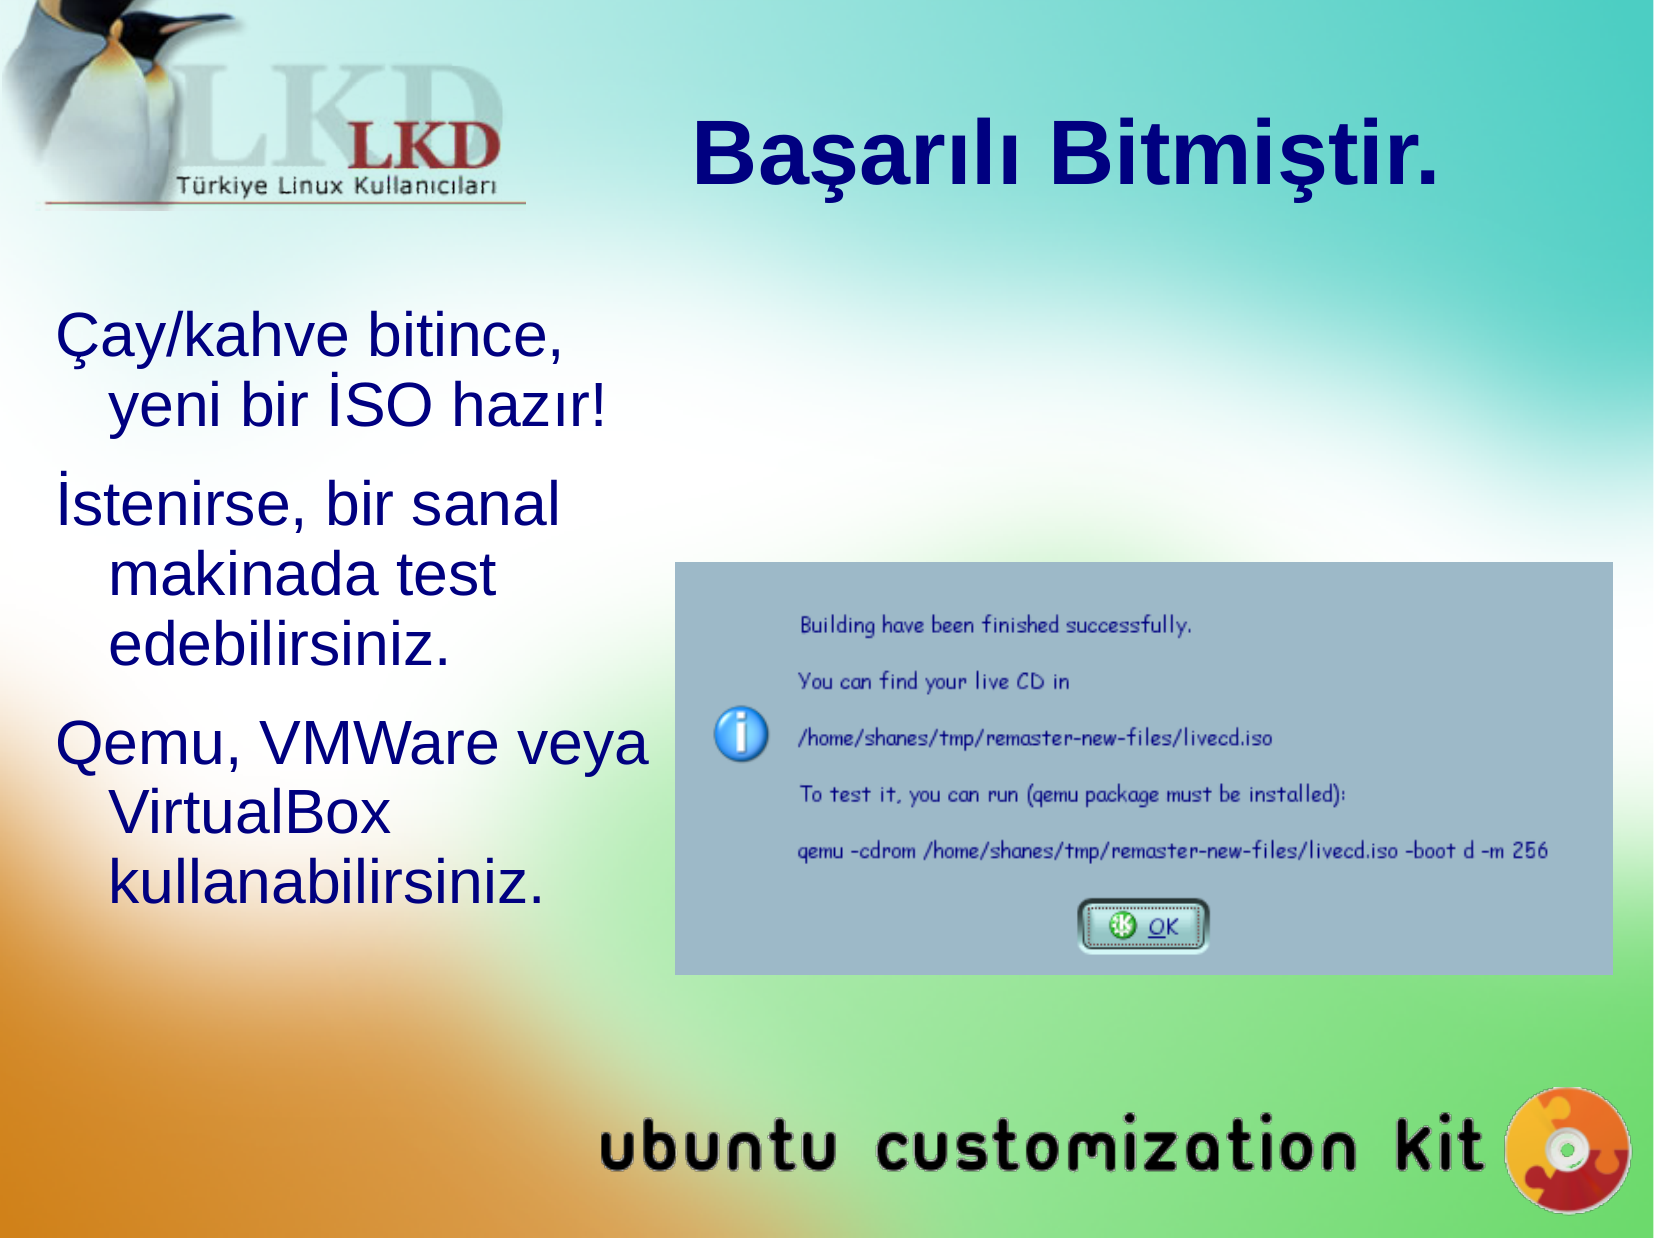

# Başarılı Bitmiştir.
Çay/kahve bitince, yeni bir İSO hazır!
İstenirse, bir sanal makinada test edebilirsiniz.
Qemu, VMWare veya VirtualBox kullanabilirsiniz.